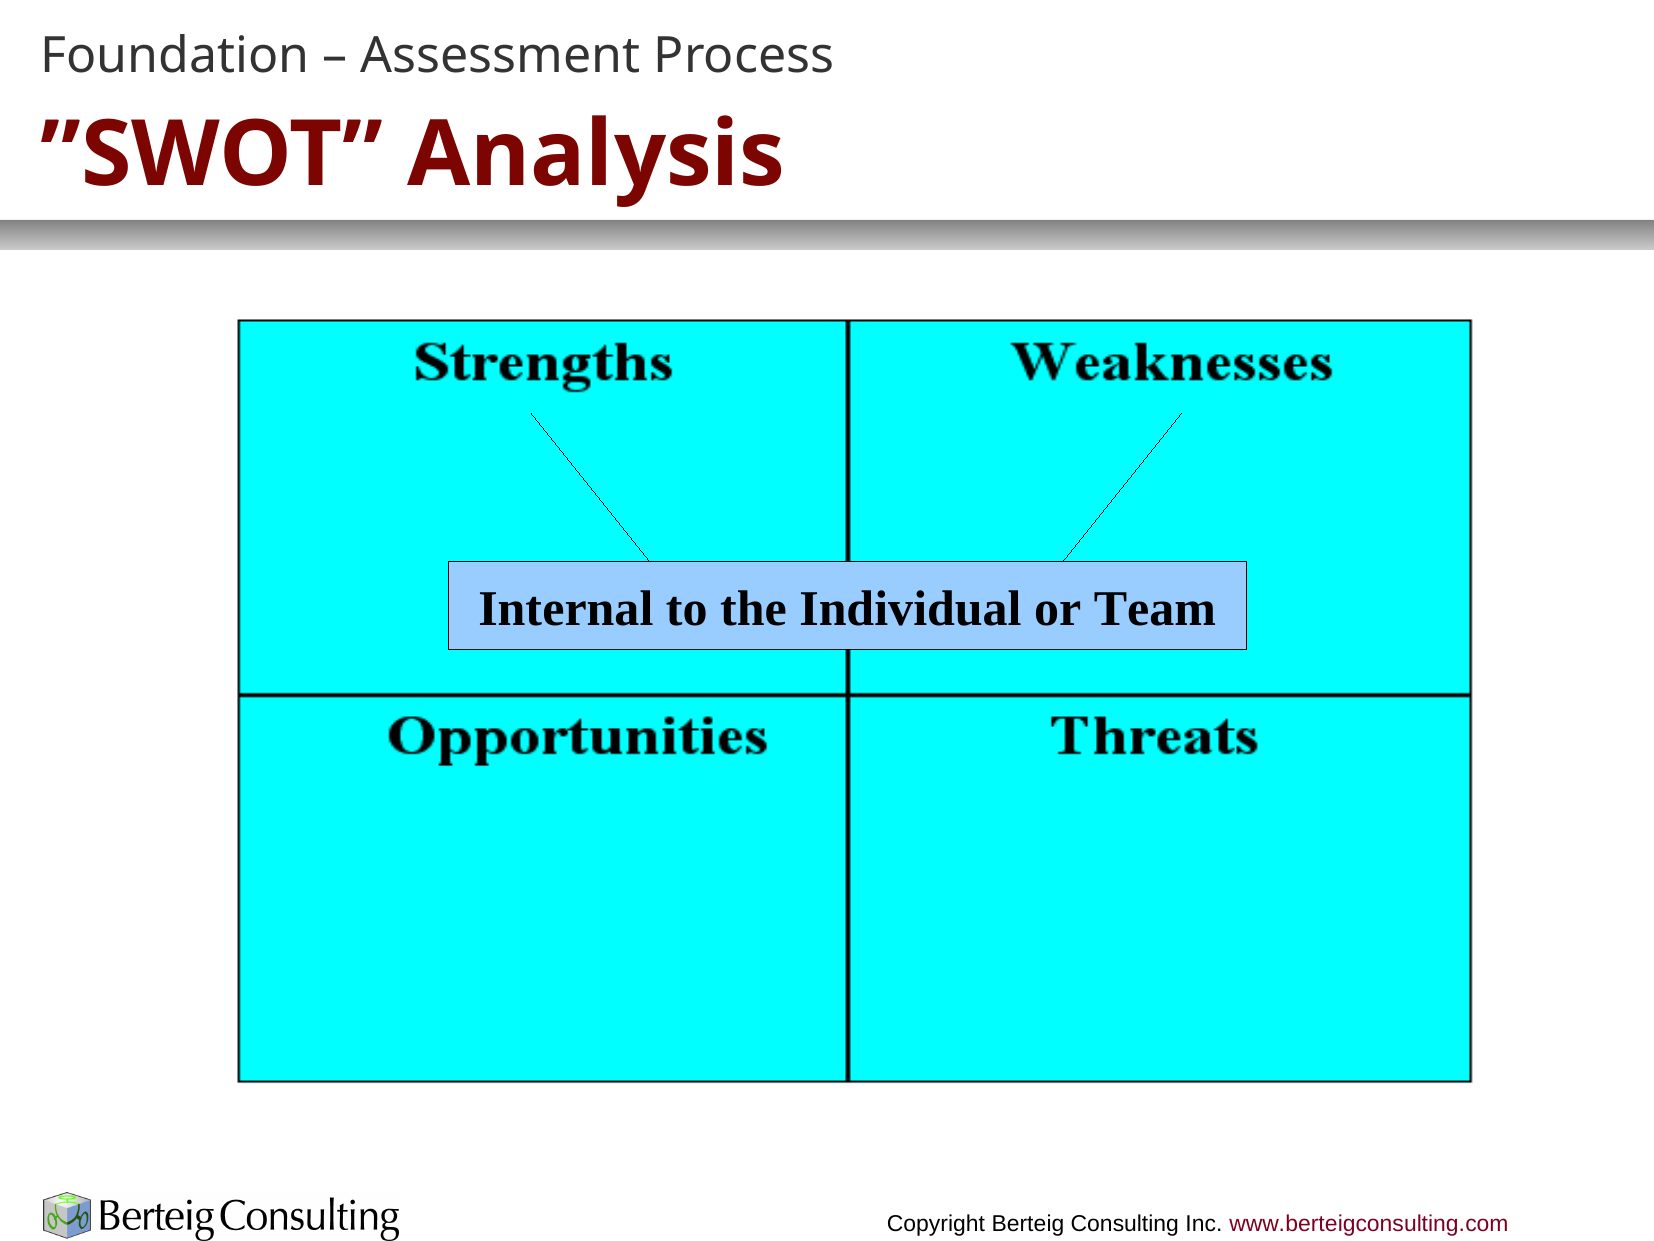

# Foundation – Assessment Process ”SWOT” Analysis
Internal to the Individual or Team
Copyright Berteig Consulting Inc. www.berteigconsulting.com